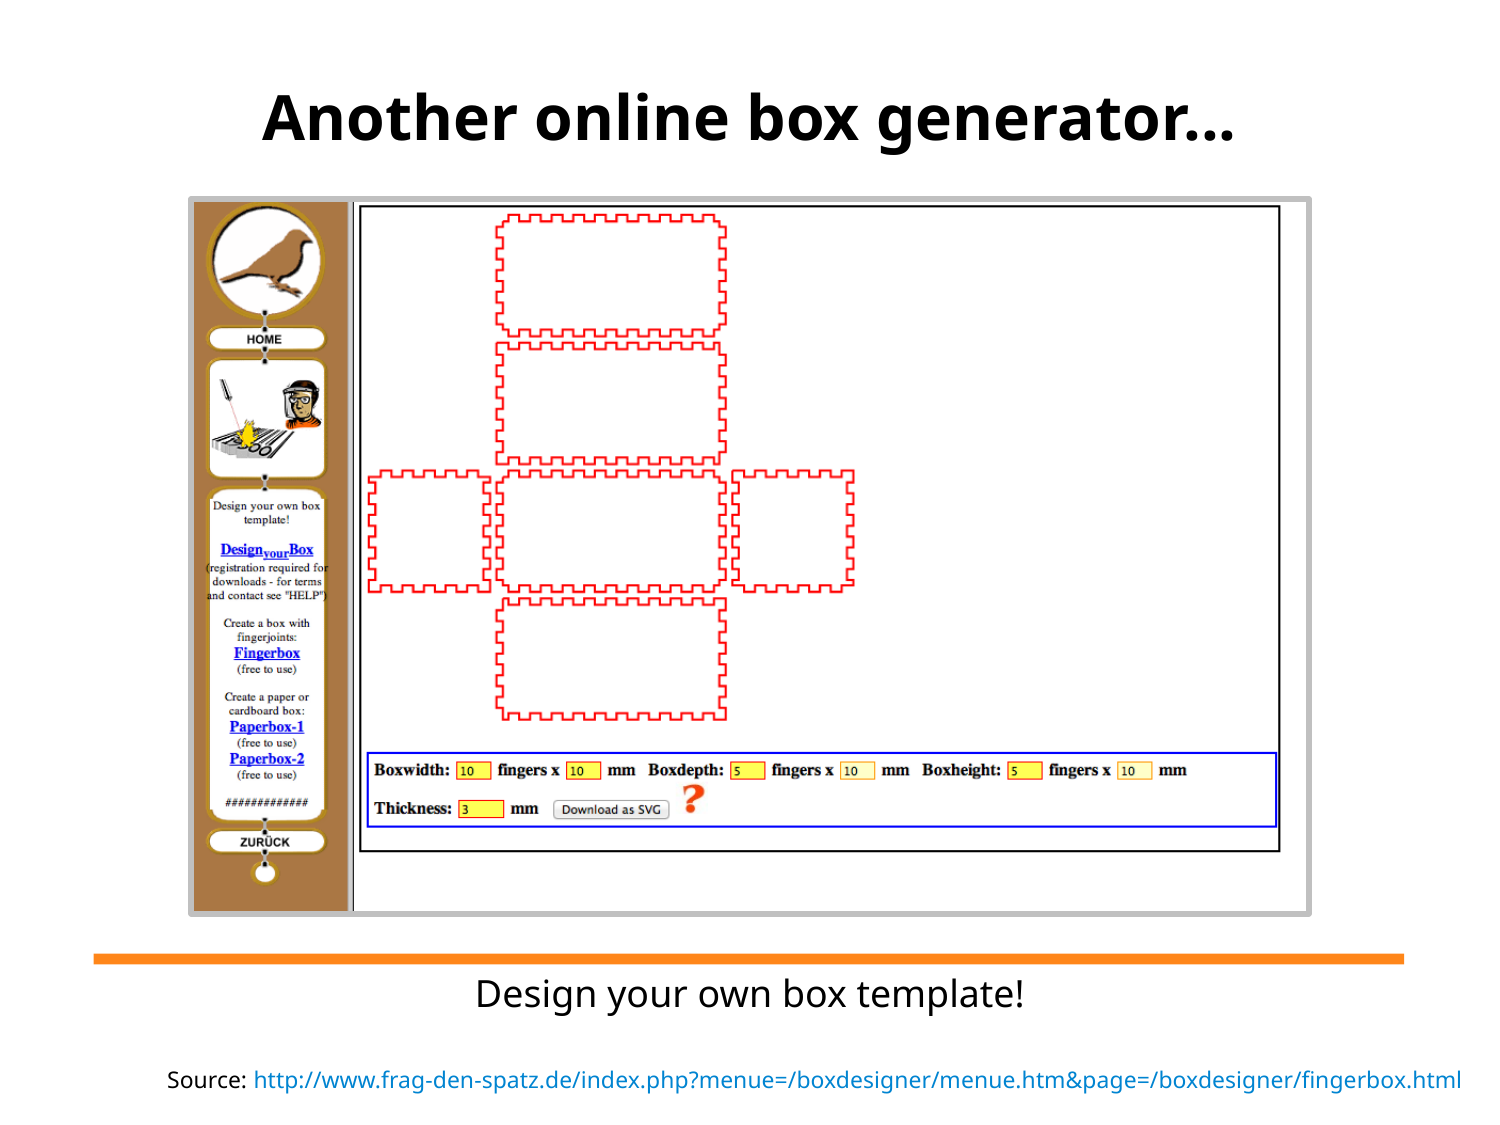

# Another online box generator...
Design your own box template!
Source: http://www.frag-den-spatz.de/index.php?menue=/boxdesigner/menue.htm&page=/boxdesigner/fingerbox.html